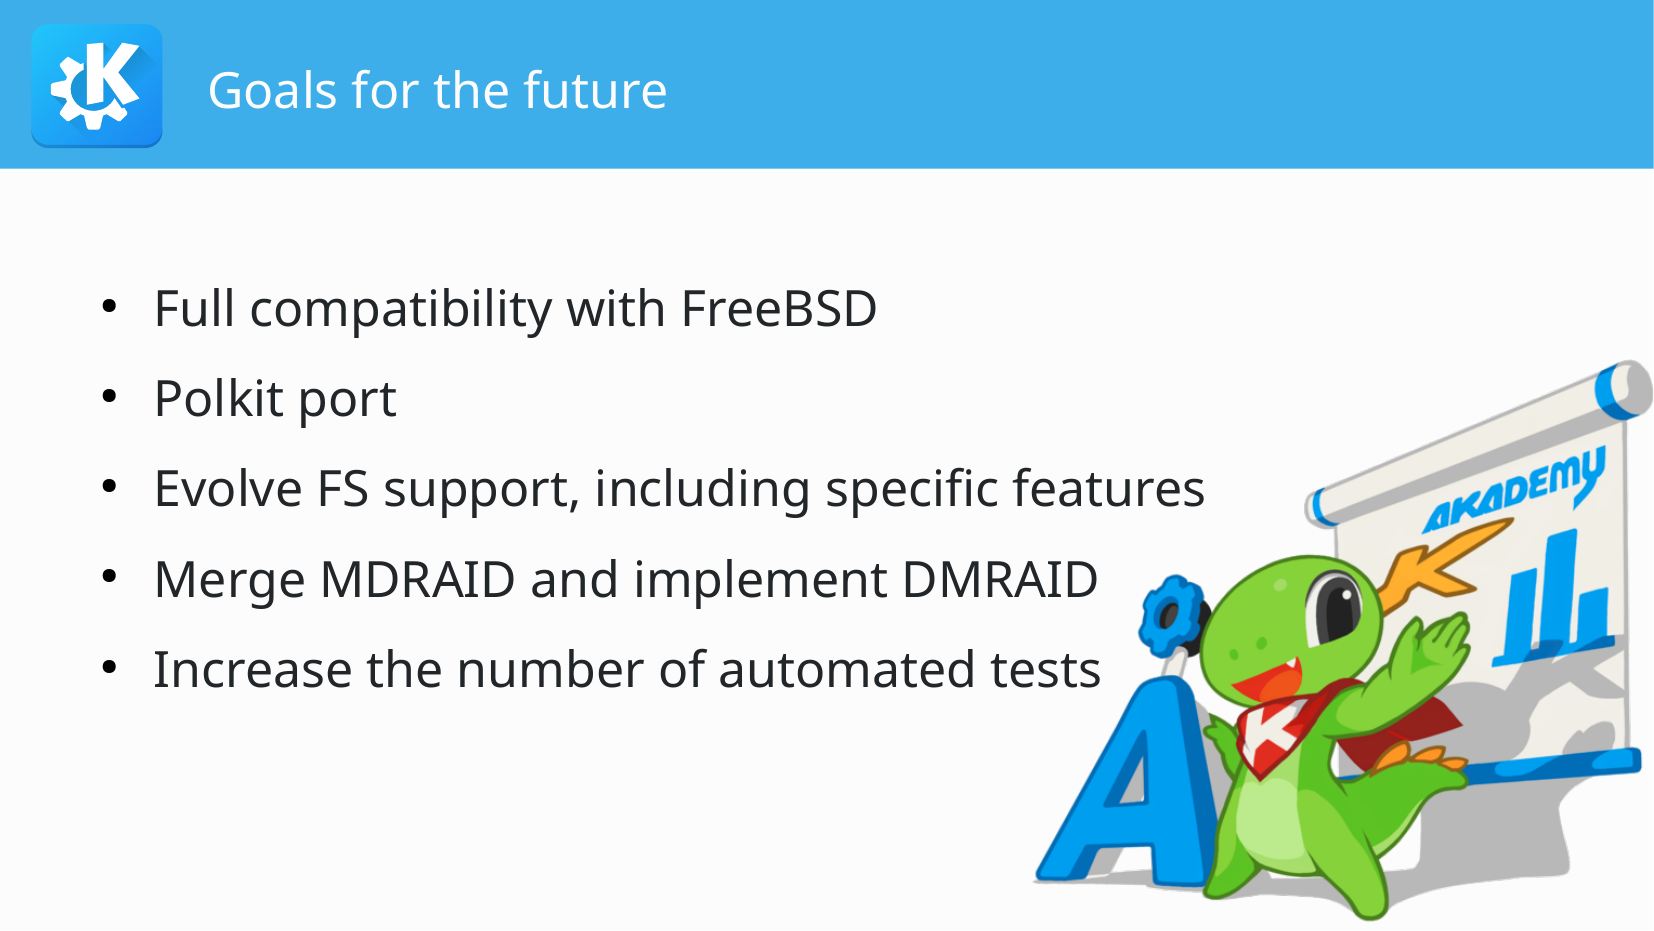

# Goals for the future
Full compatibility with FreeBSD
Polkit port
Evolve FS support, including specific features
Merge MDRAID and implement DMRAID
Increase the number of automated tests